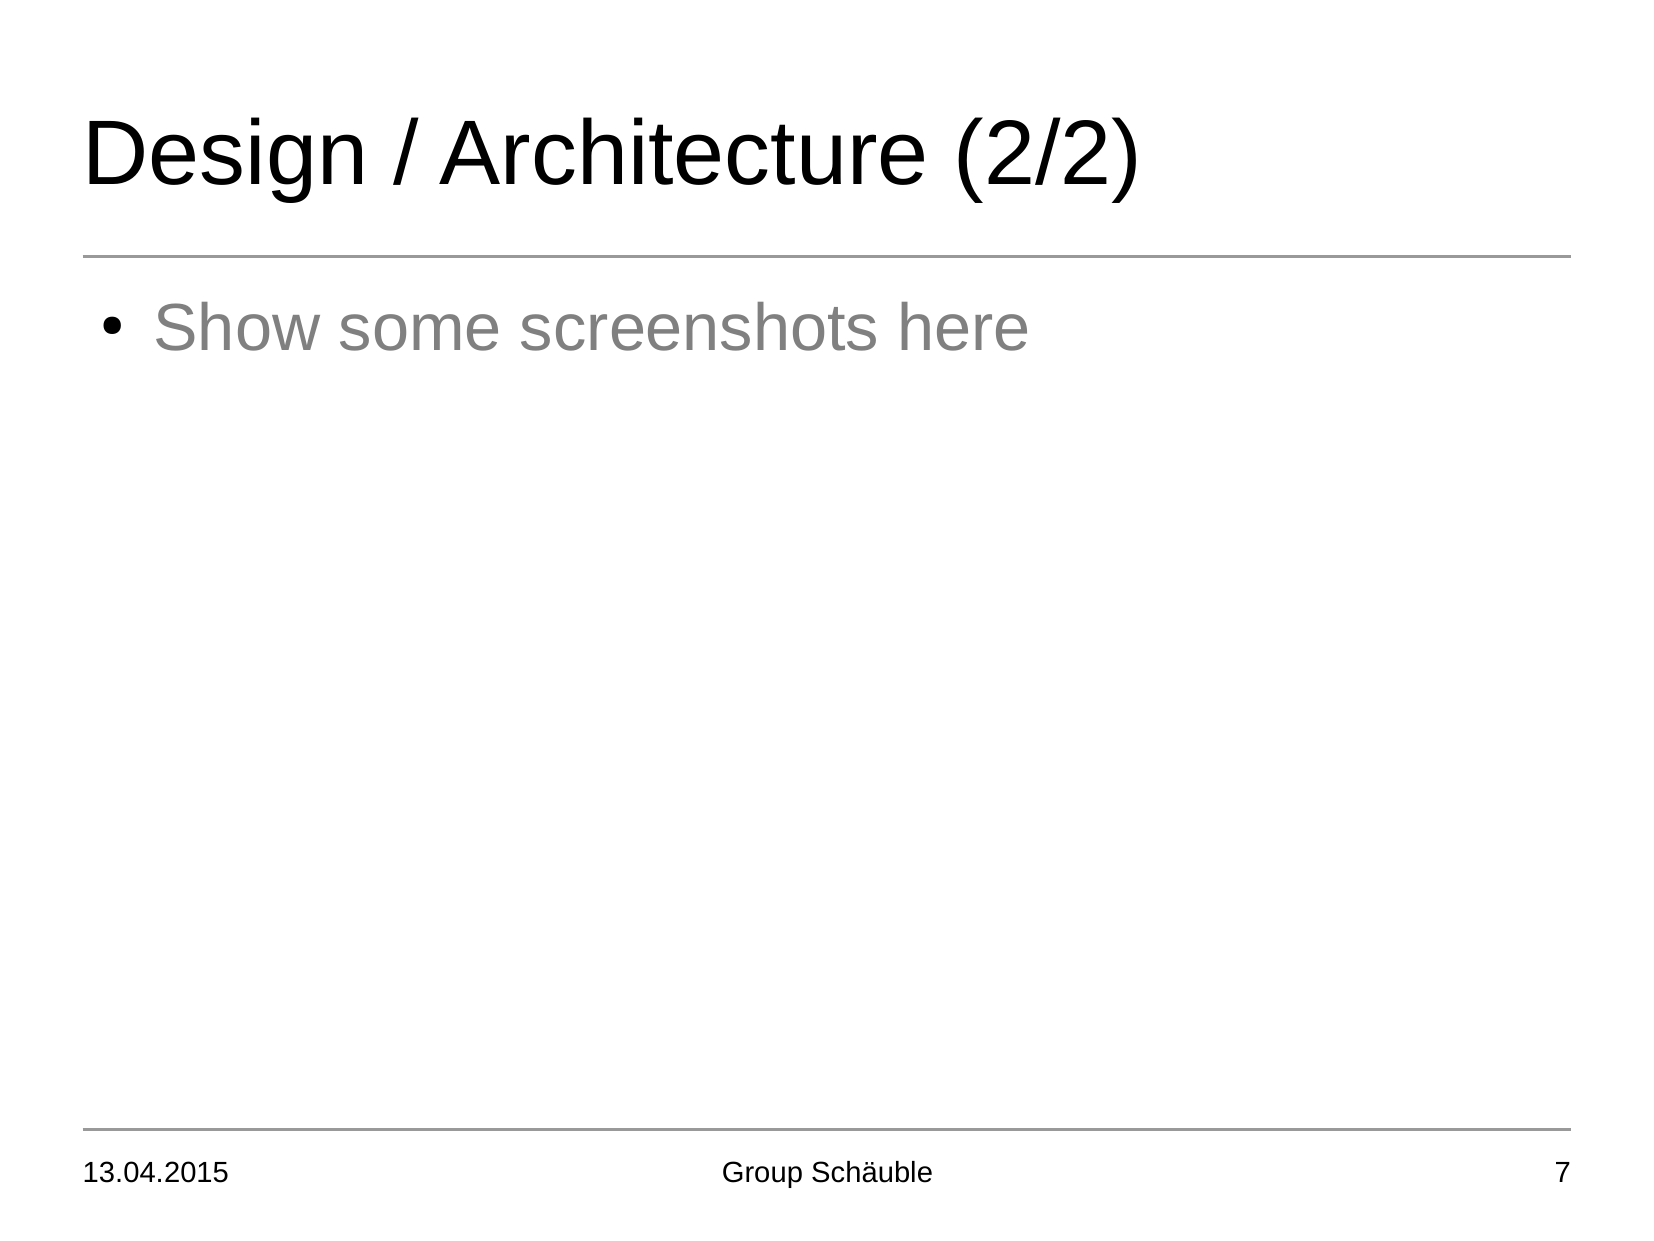

# Design / Architecture (2/2)
Show some screenshots here
13.04.2015
Group Schäuble
7